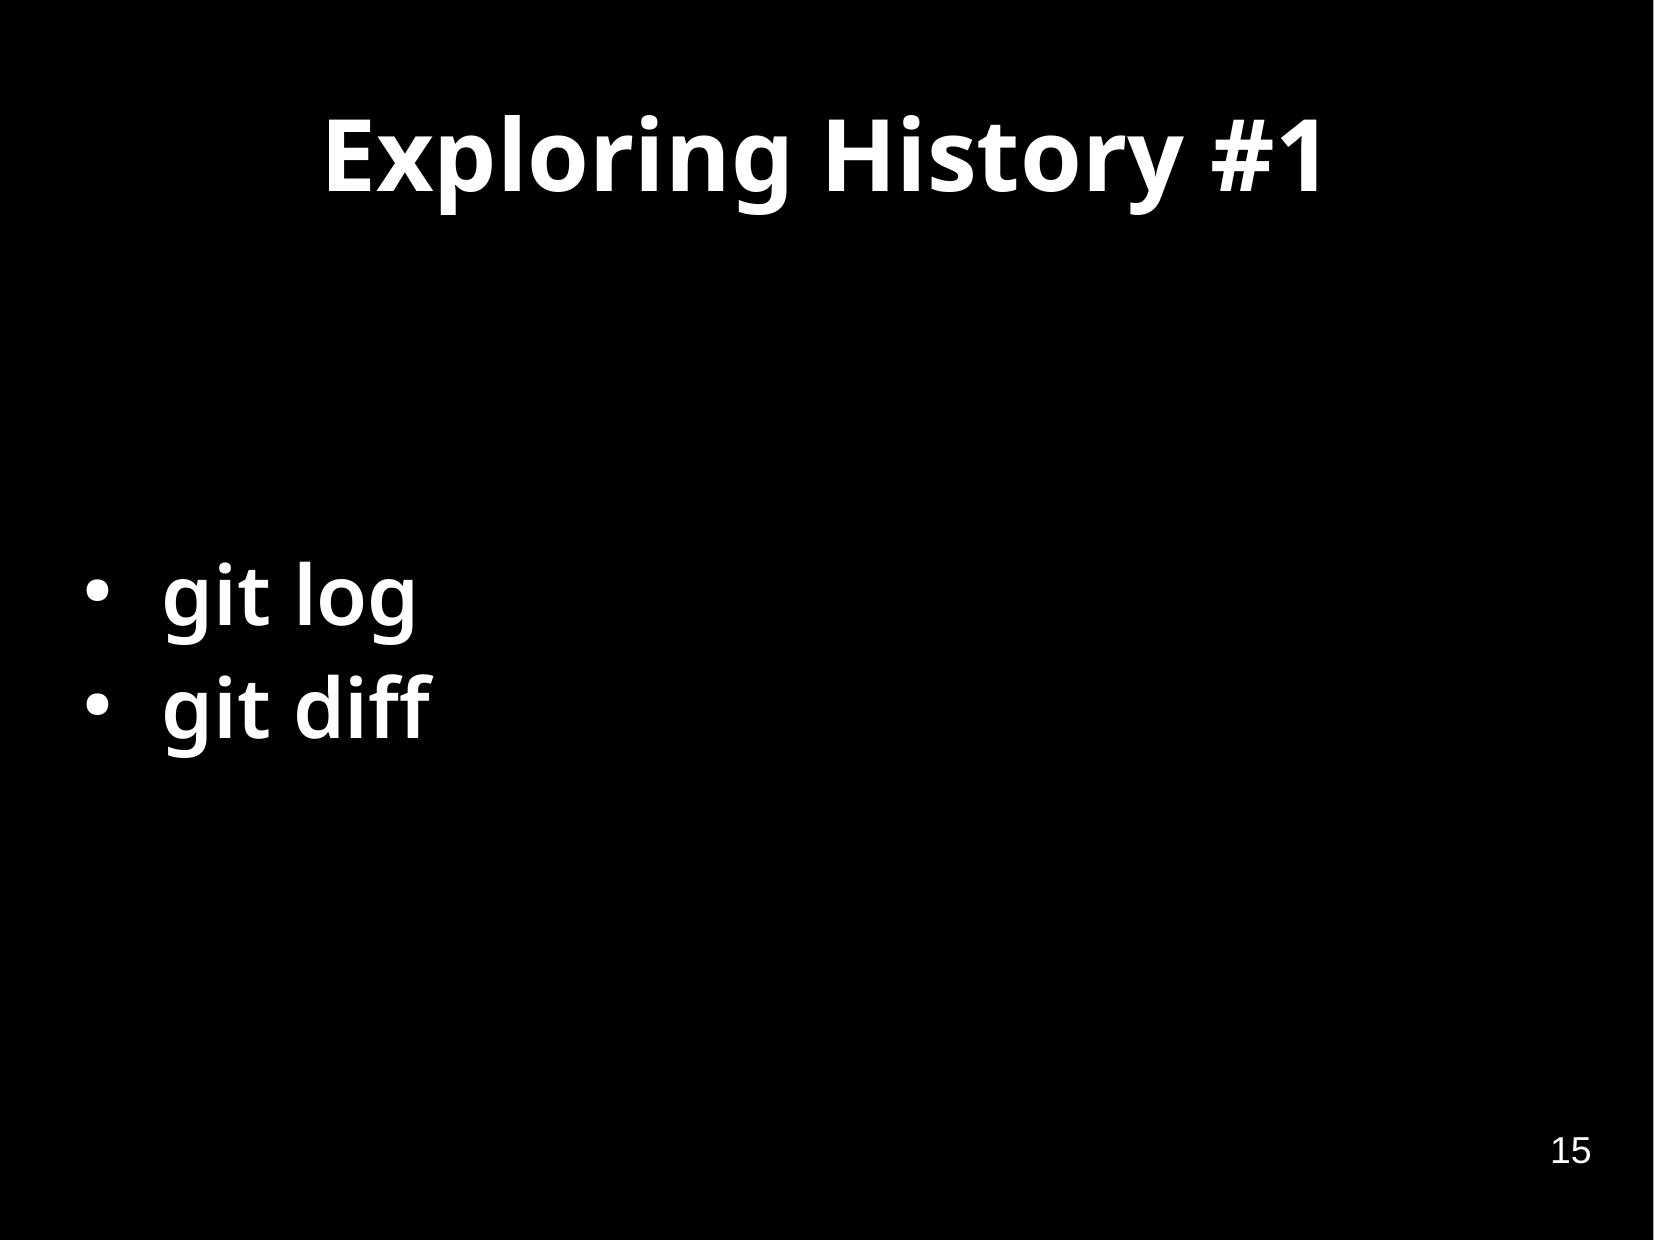

# Exploring History #1
 git log
 git diff
15